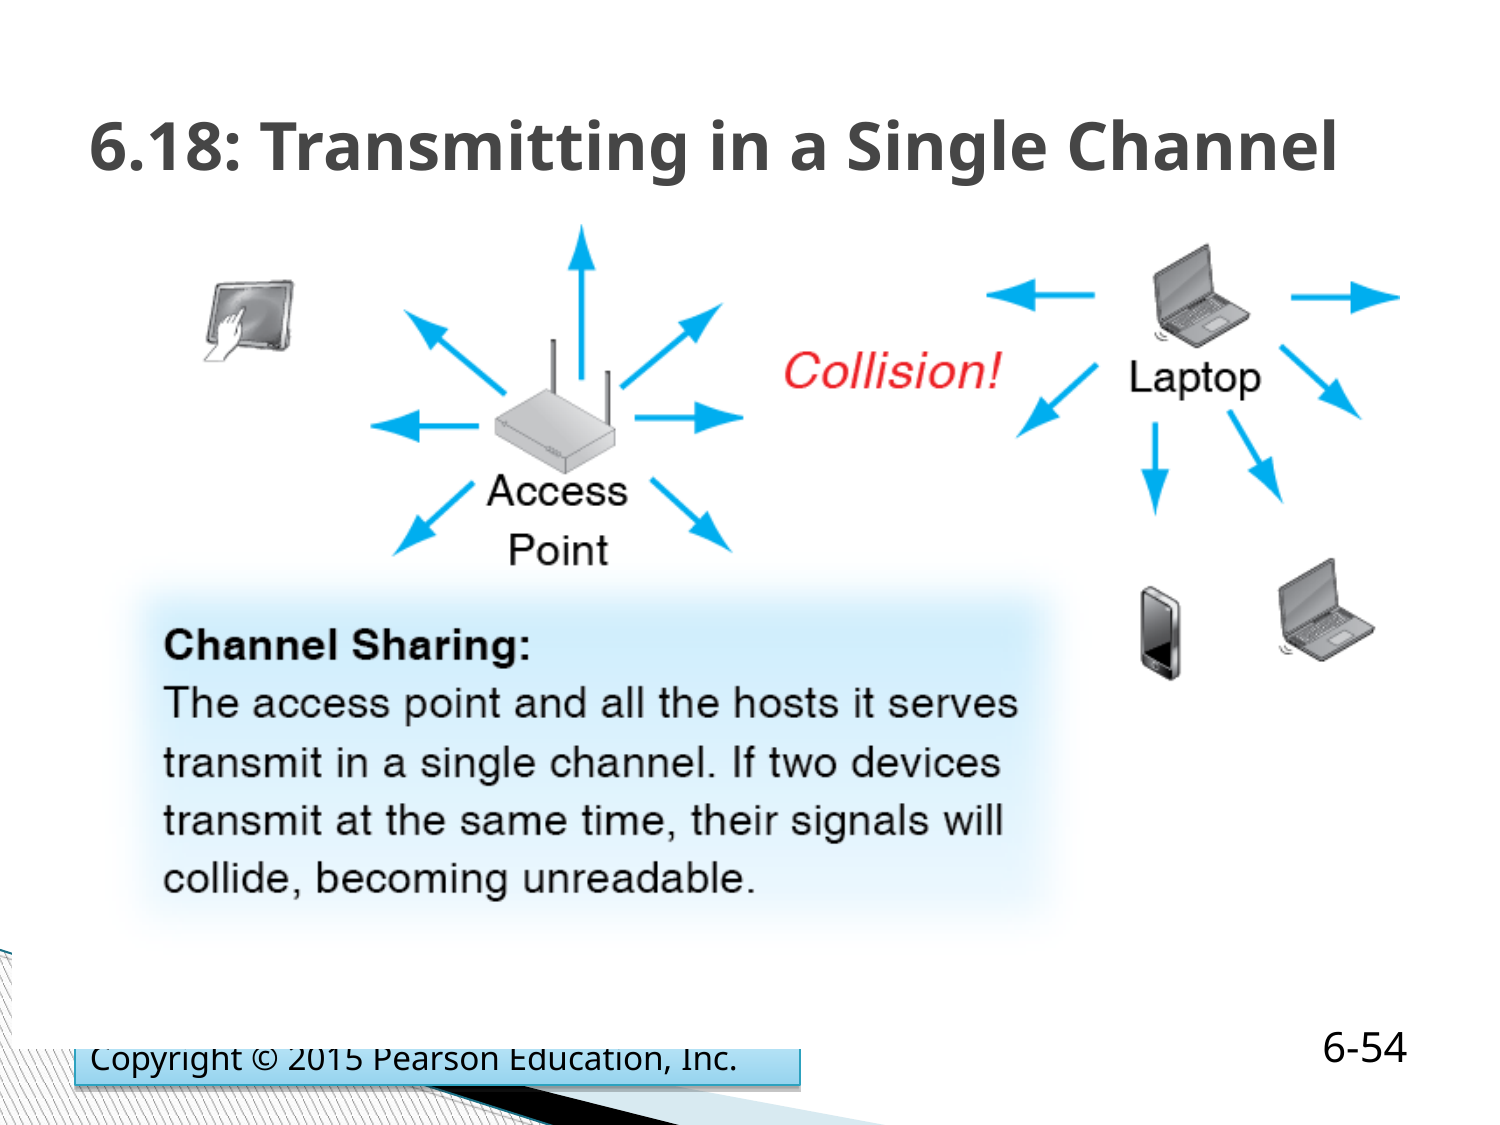

# 6.18: Transmitting in a Single Channel
Copyright © 2015 Pearson Education, Inc.